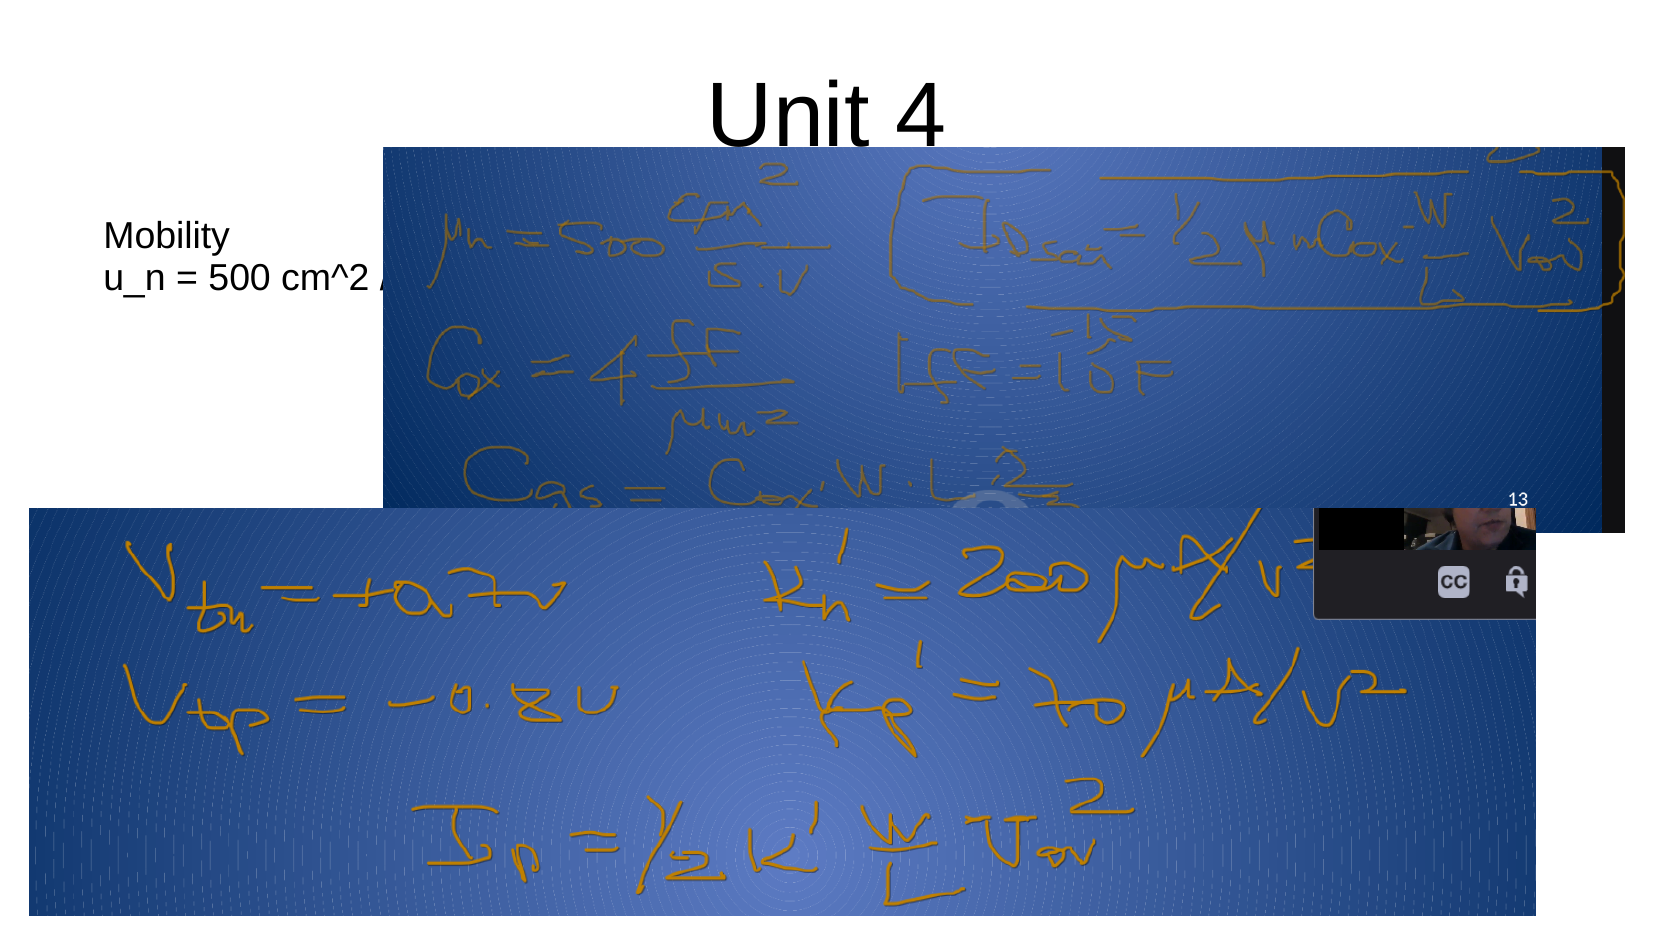

# Unit 4
Mobility
u_n = 500 cm^2 / (V*S)